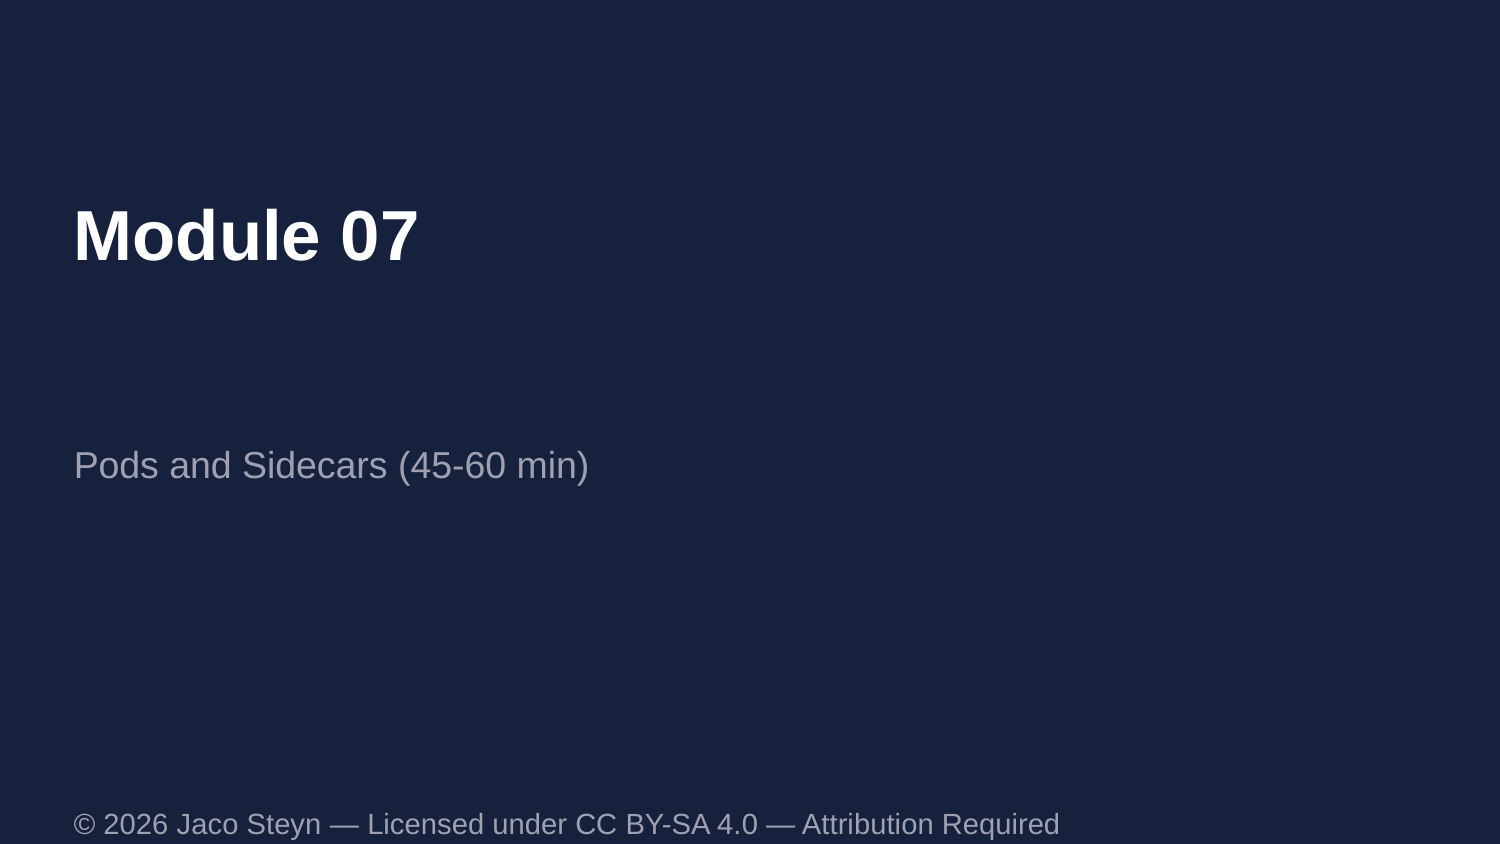

Module 07
Pods and Sidecars (45-60 min)
© 2026 Jaco Steyn — Licensed under CC BY-SA 4.0 — Attribution Required